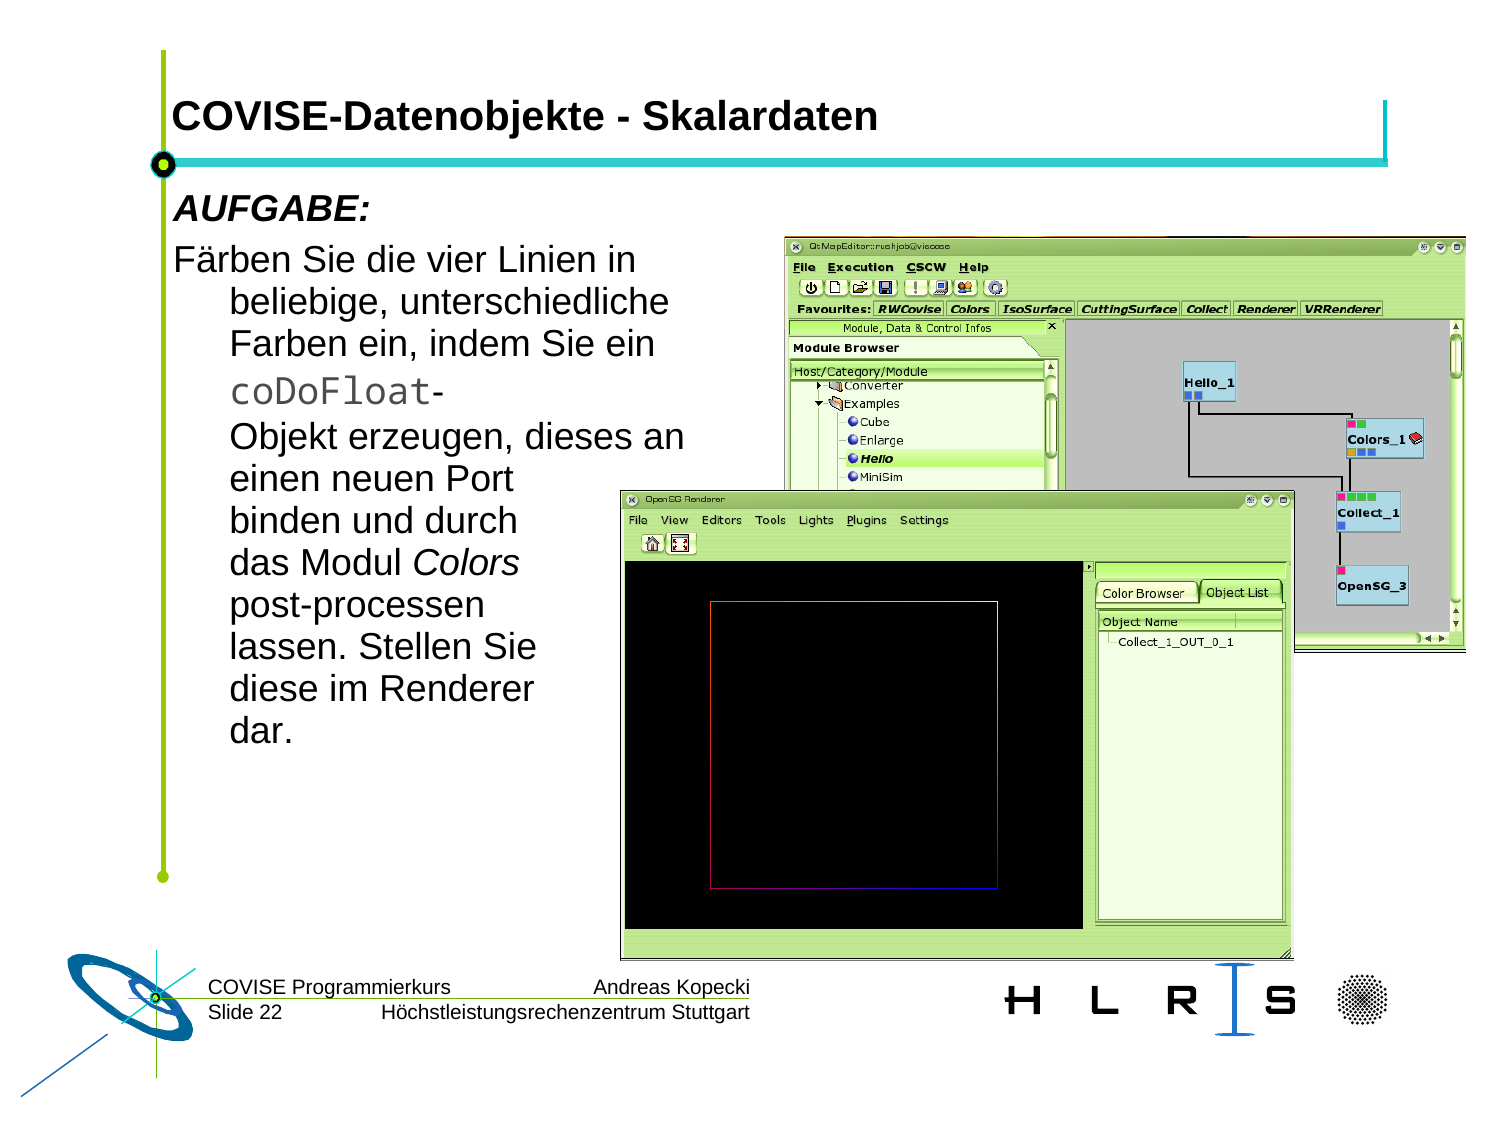

# COVISE-Datenobjekte - Skalardaten
AUFGABE:
Färben Sie die vier Linien in
beliebige, unterschiedliche
Farben ein, indem Sie ein
coDoFloat-
Objekt erzeugen, dieses an
einen neuen Port
binden und durch
das Modul Colors
post-processen
lassen. Stellen Sie
diese im Renderer
dar.
COVISE Programmierkurs
22